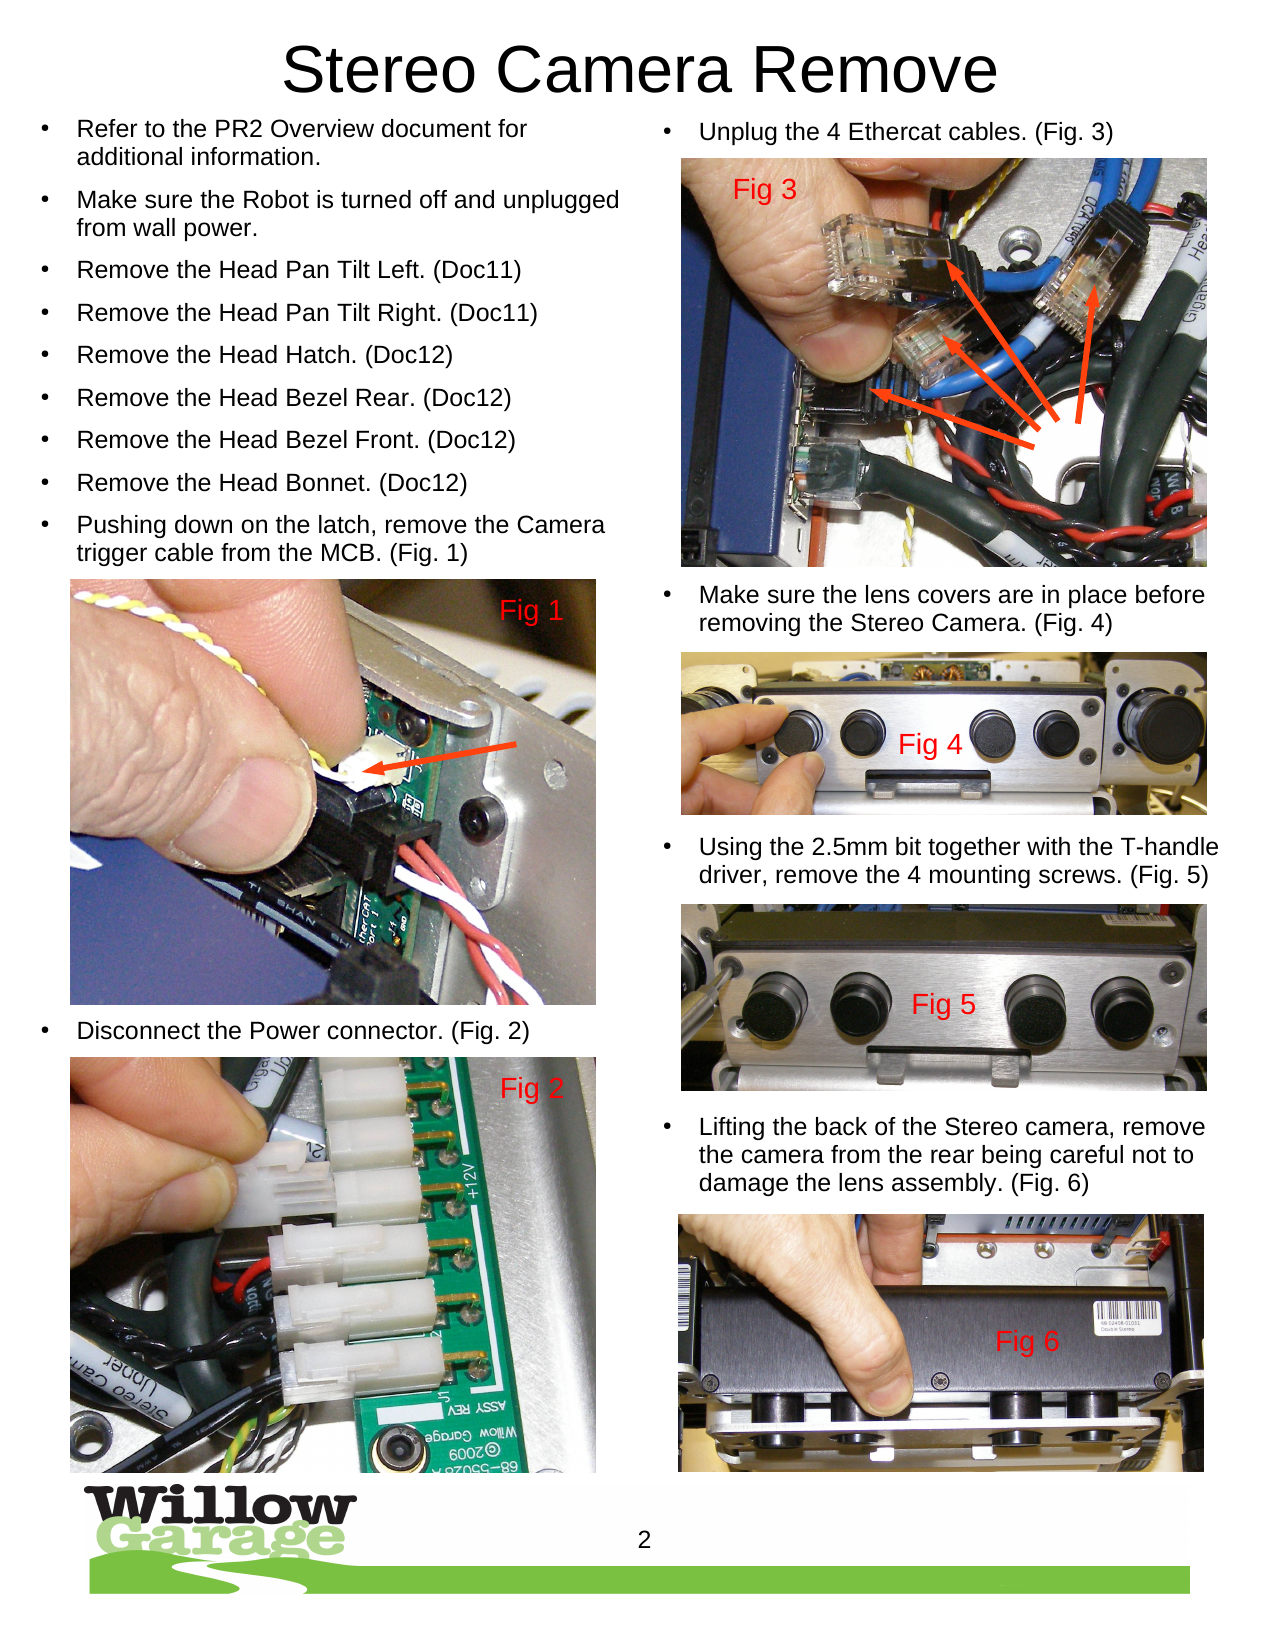

# Stereo Camera Remove
Refer to the PR2 Overview document for additional information.
Make sure the Robot is turned off and unplugged from wall power.
Remove the Head Pan Tilt Left. (Doc11)
Remove the Head Pan Tilt Right. (Doc11)
Remove the Head Hatch. (Doc12)
Remove the Head Bezel Rear. (Doc12)
Remove the Head Bezel Front. (Doc12)
Remove the Head Bonnet. (Doc12)
Pushing down on the latch, remove the Camera trigger cable from the MCB. (Fig. 1)
Disconnect the Power connector. (Fig. 2)
Unplug the 4 Ethercat cables. (Fig. 3)
Make sure the lens covers are in place before removing the Stereo Camera. (Fig. 4)
Using the 2.5mm bit together with the T-handle driver, remove the 4 mounting screws. (Fig. 5)
Lifting the back of the Stereo camera, remove the camera from the rear being careful not to damage the lens assembly. (Fig. 6)
Fig 3
Fig 1
Fig 4
Fig 5
Fig 2
Fig 6
2